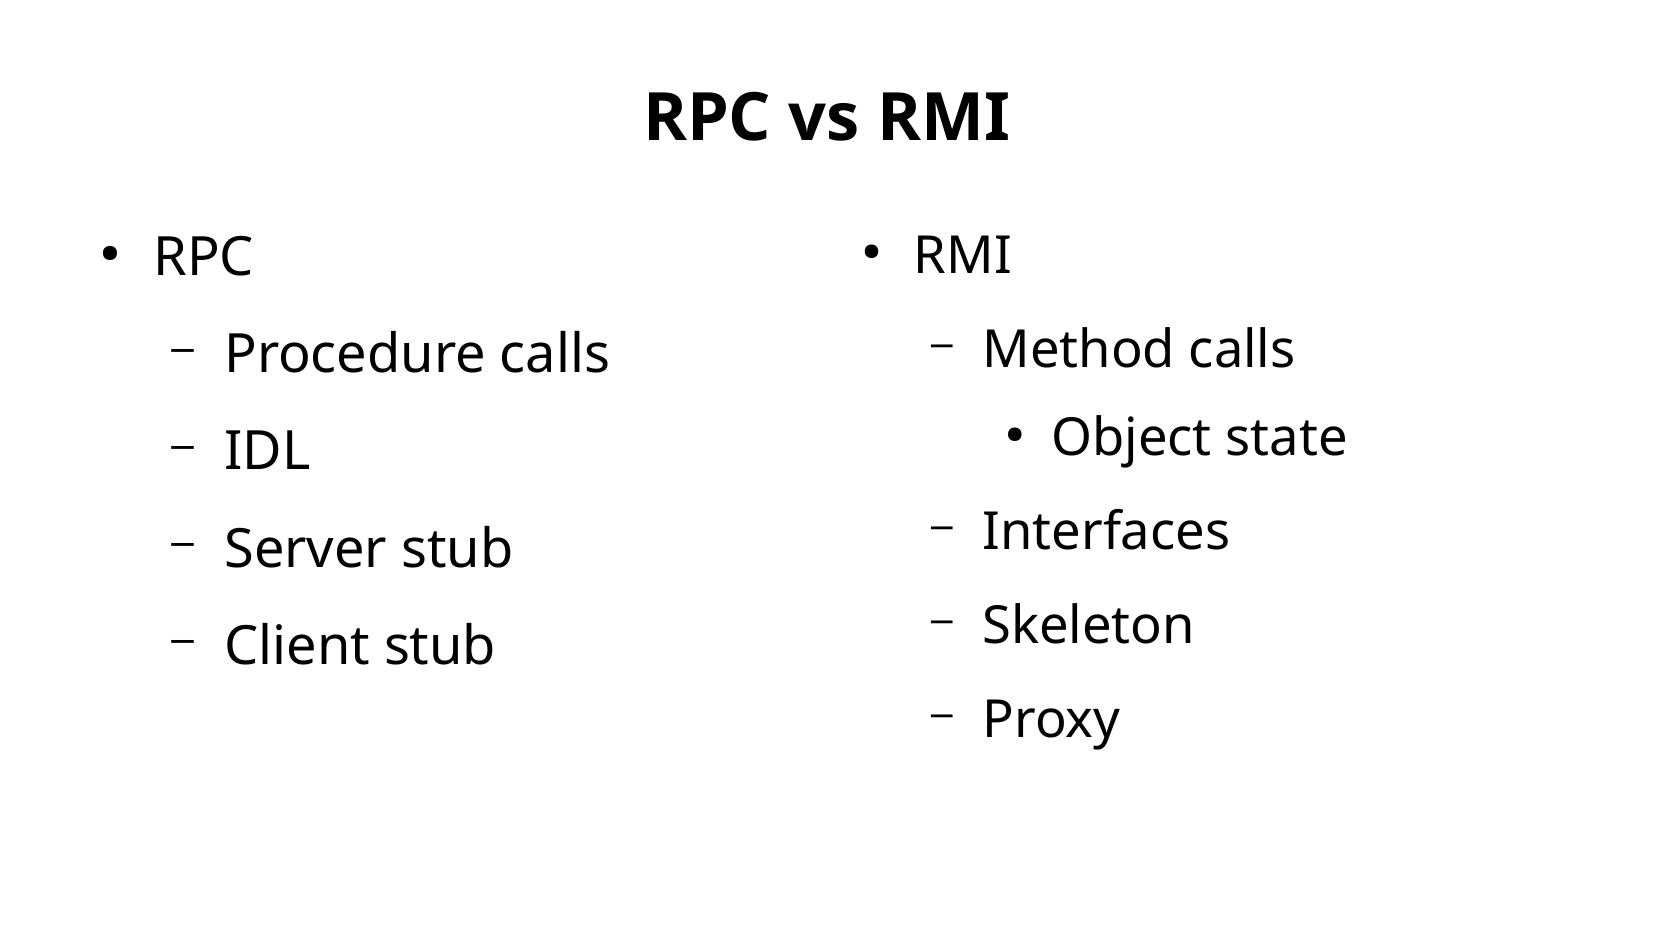

# RPC vs RMI
RPC
Procedure calls
IDL
Server stub
Client stub
RMI
Method calls
Object state
Interfaces
Skeleton
Proxy